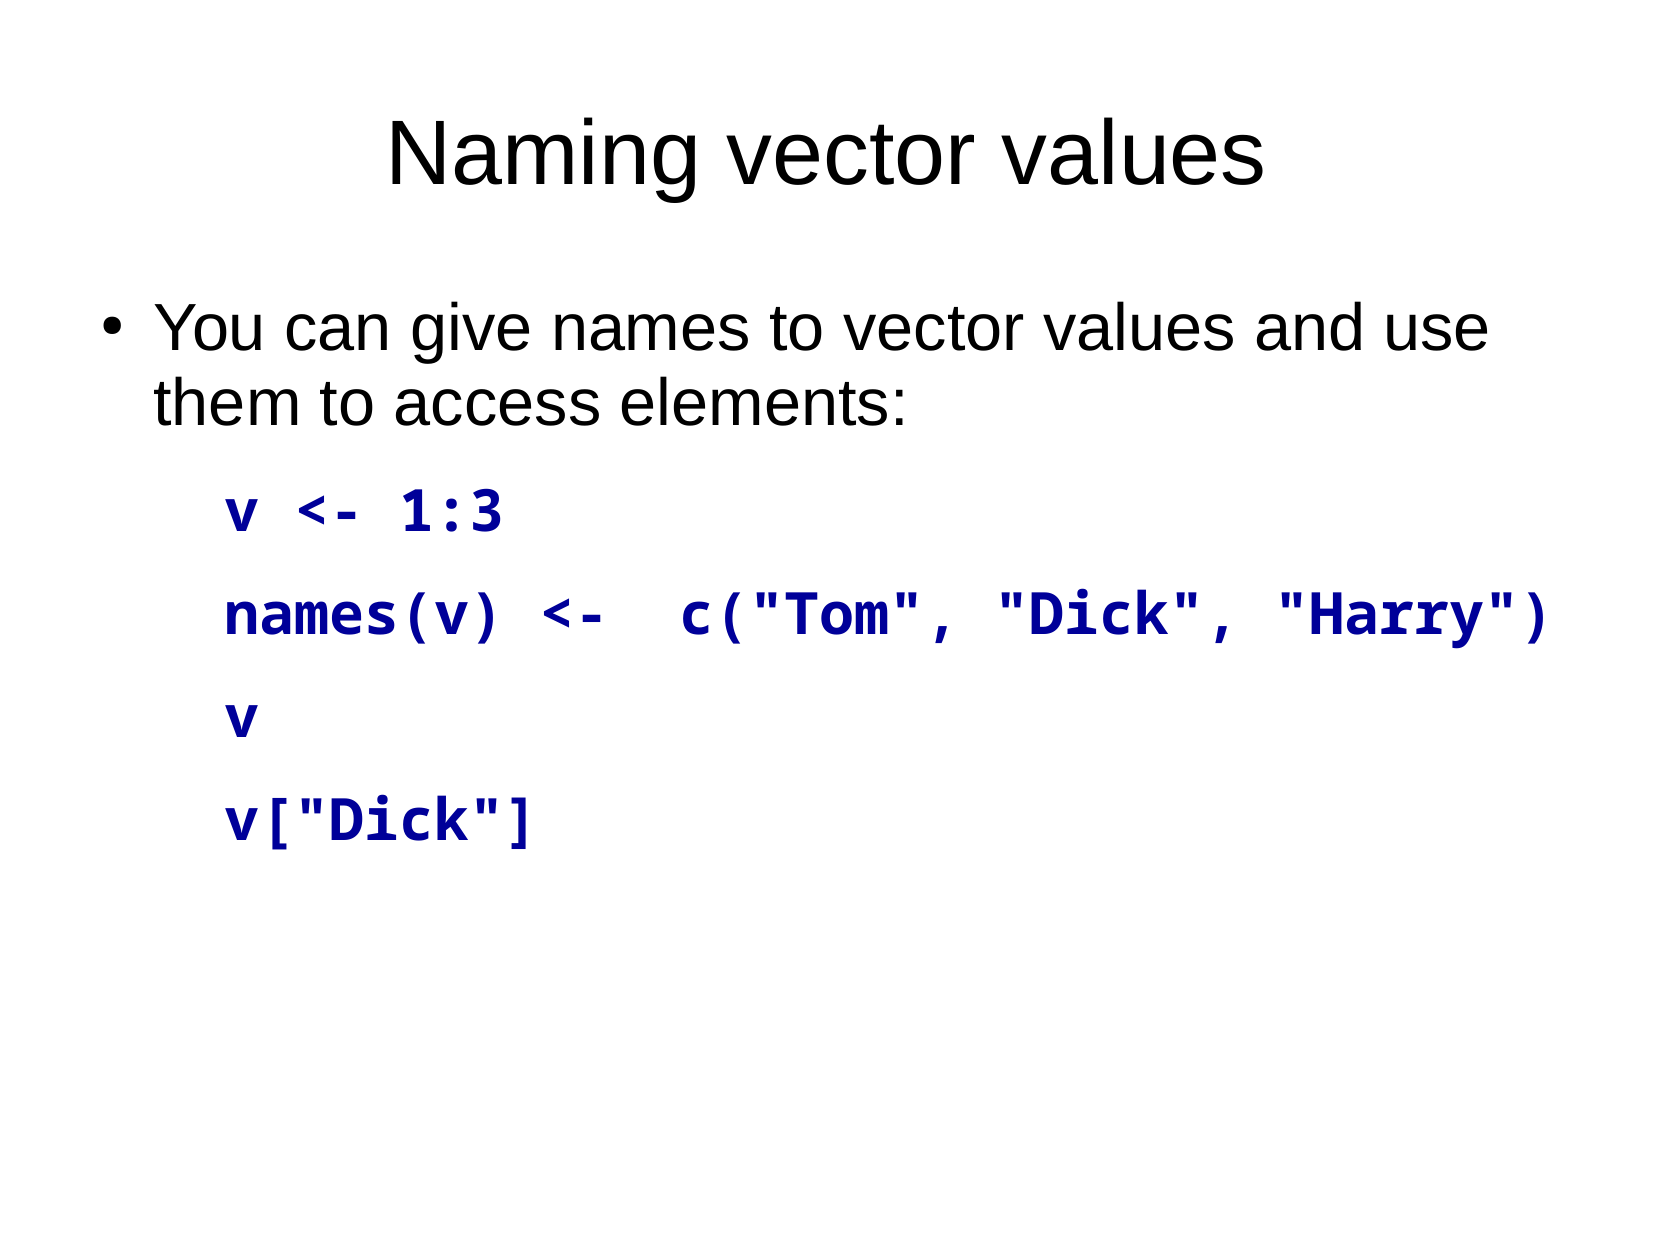

# Naming vector values
You can give names to vector values and use them to access elements:
v <- 1:3
names(v) <- c("Tom", "Dick", "Harry")
v
v["Dick"]